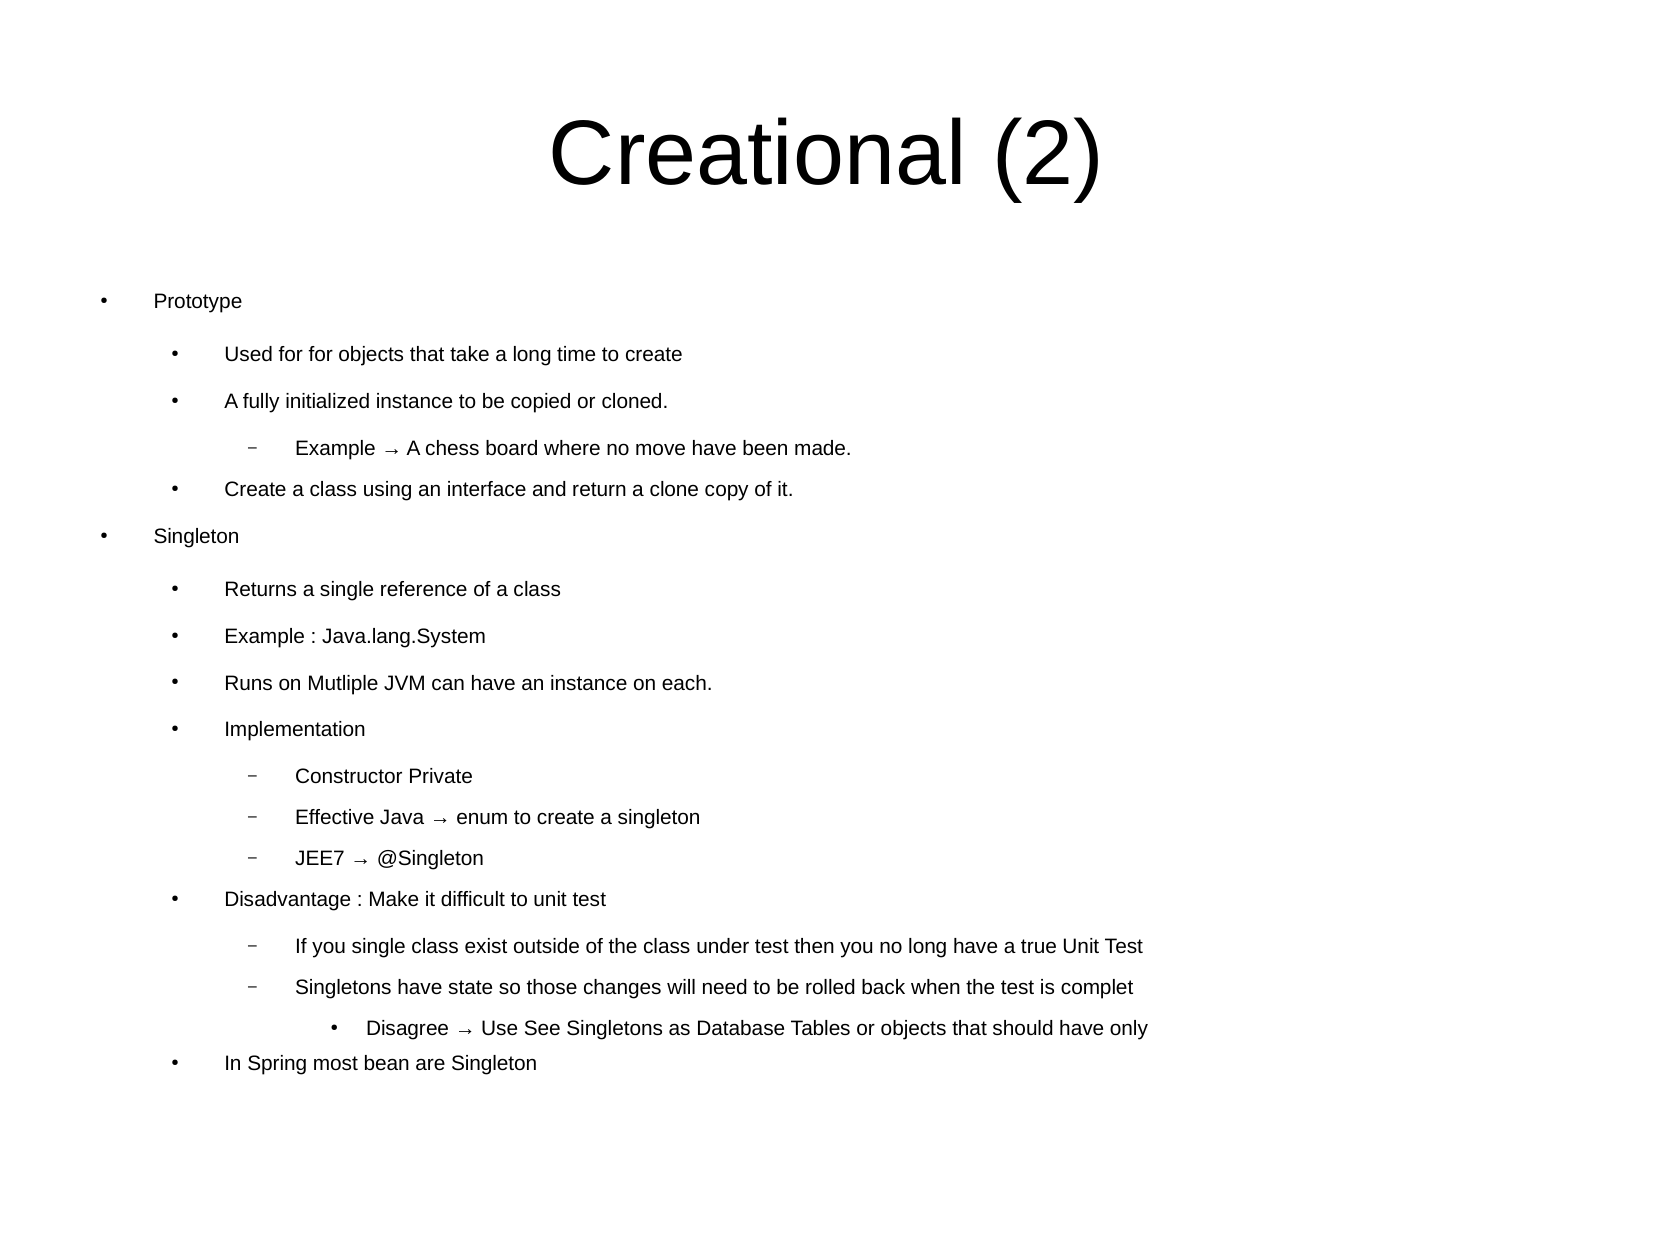

# Creational (2)
Prototype
Used for for objects that take a long time to create
A fully initialized instance to be copied or cloned.
Example → A chess board where no move have been made.
Create a class using an interface and return a clone copy of it.
Singleton
Returns a single reference of a class
Example : Java.lang.System
Runs on Mutliple JVM can have an instance on each.
Implementation
Constructor Private
Effective Java → enum to create a singleton
JEE7 → @Singleton
Disadvantage : Make it difficult to unit test
If you single class exist outside of the class under test then you no long have a true Unit Test
Singletons have state so those changes will need to be rolled back when the test is complet
Disagree → Use See Singletons as Database Tables or objects that should have only
In Spring most bean are Singleton